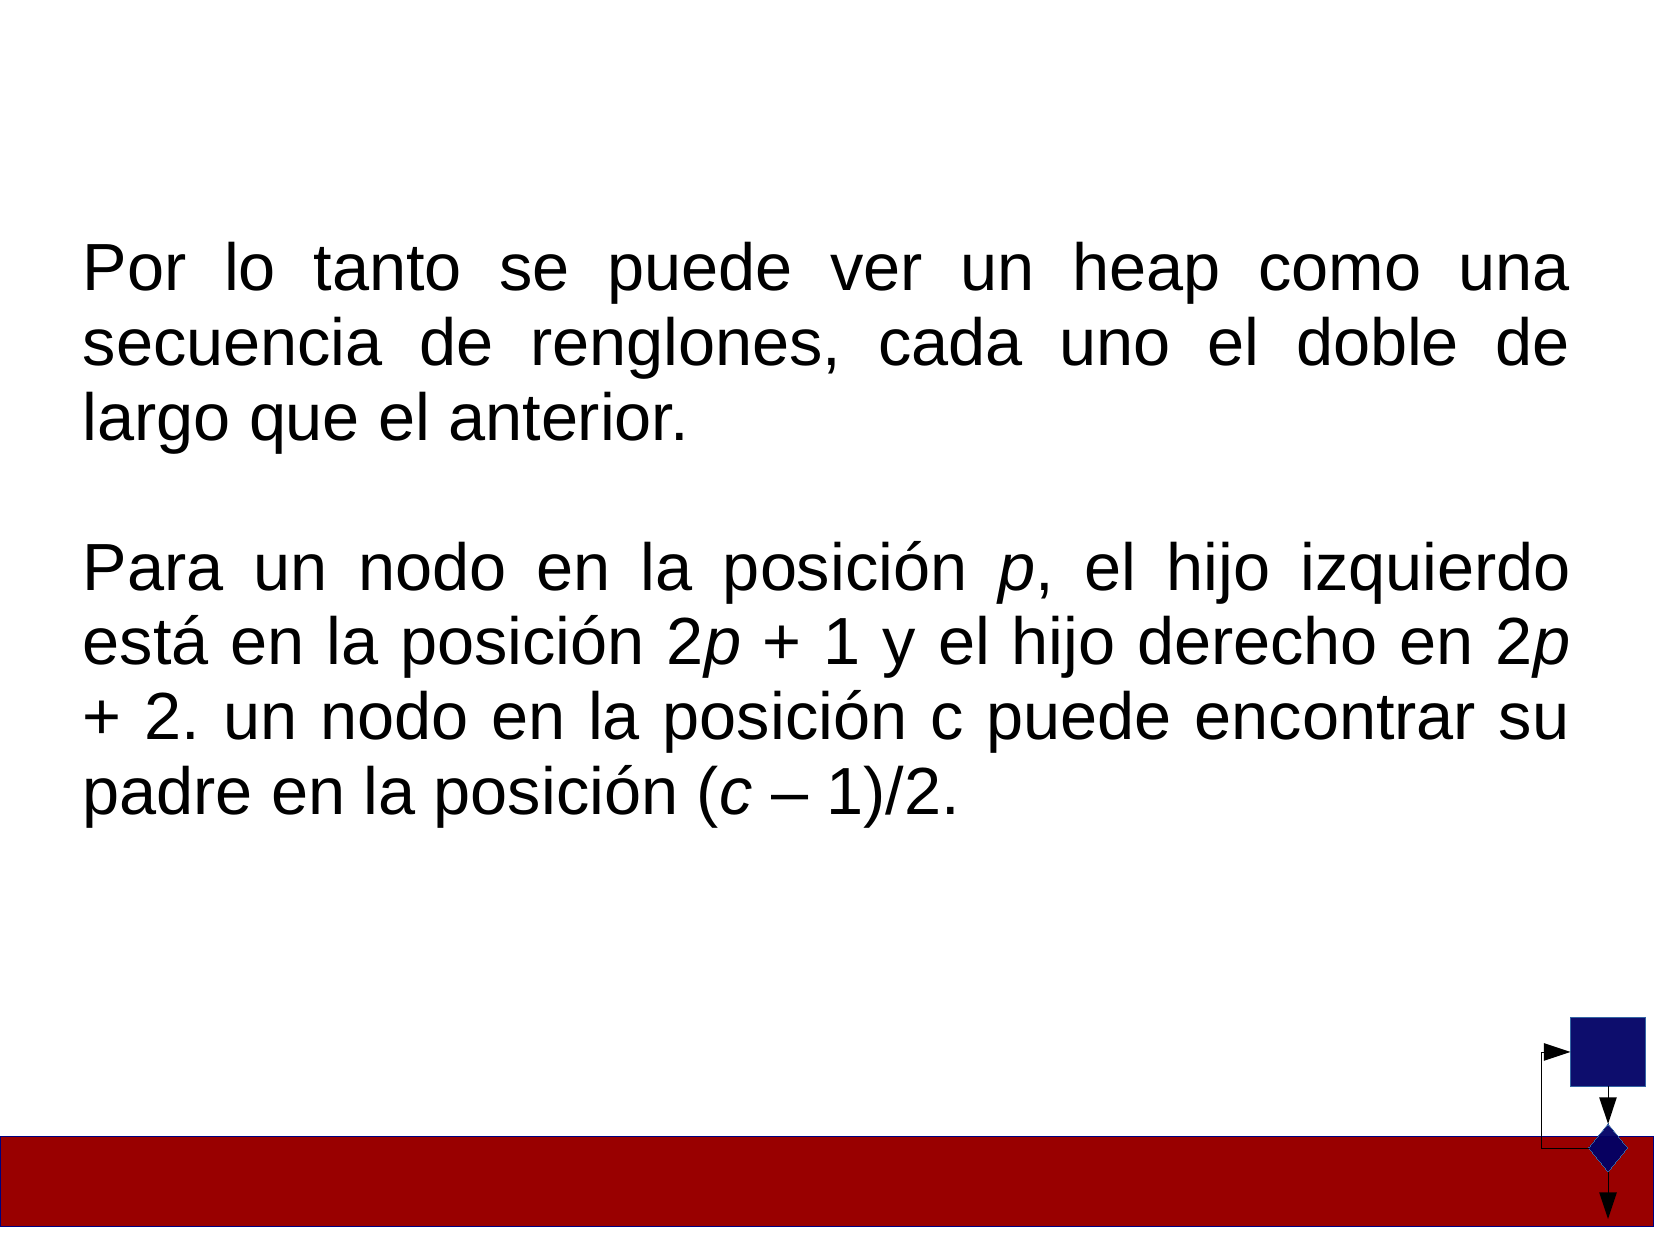

# Por lo tanto se puede ver un heap como una secuencia de renglones, cada uno el doble de largo que el anterior.
Para un nodo en la posición p, el hijo izquierdo está en la posición 2p + 1 y el hijo derecho en 2p + 2. un nodo en la posición c puede encontrar su padre en la posición (c – 1)/2.